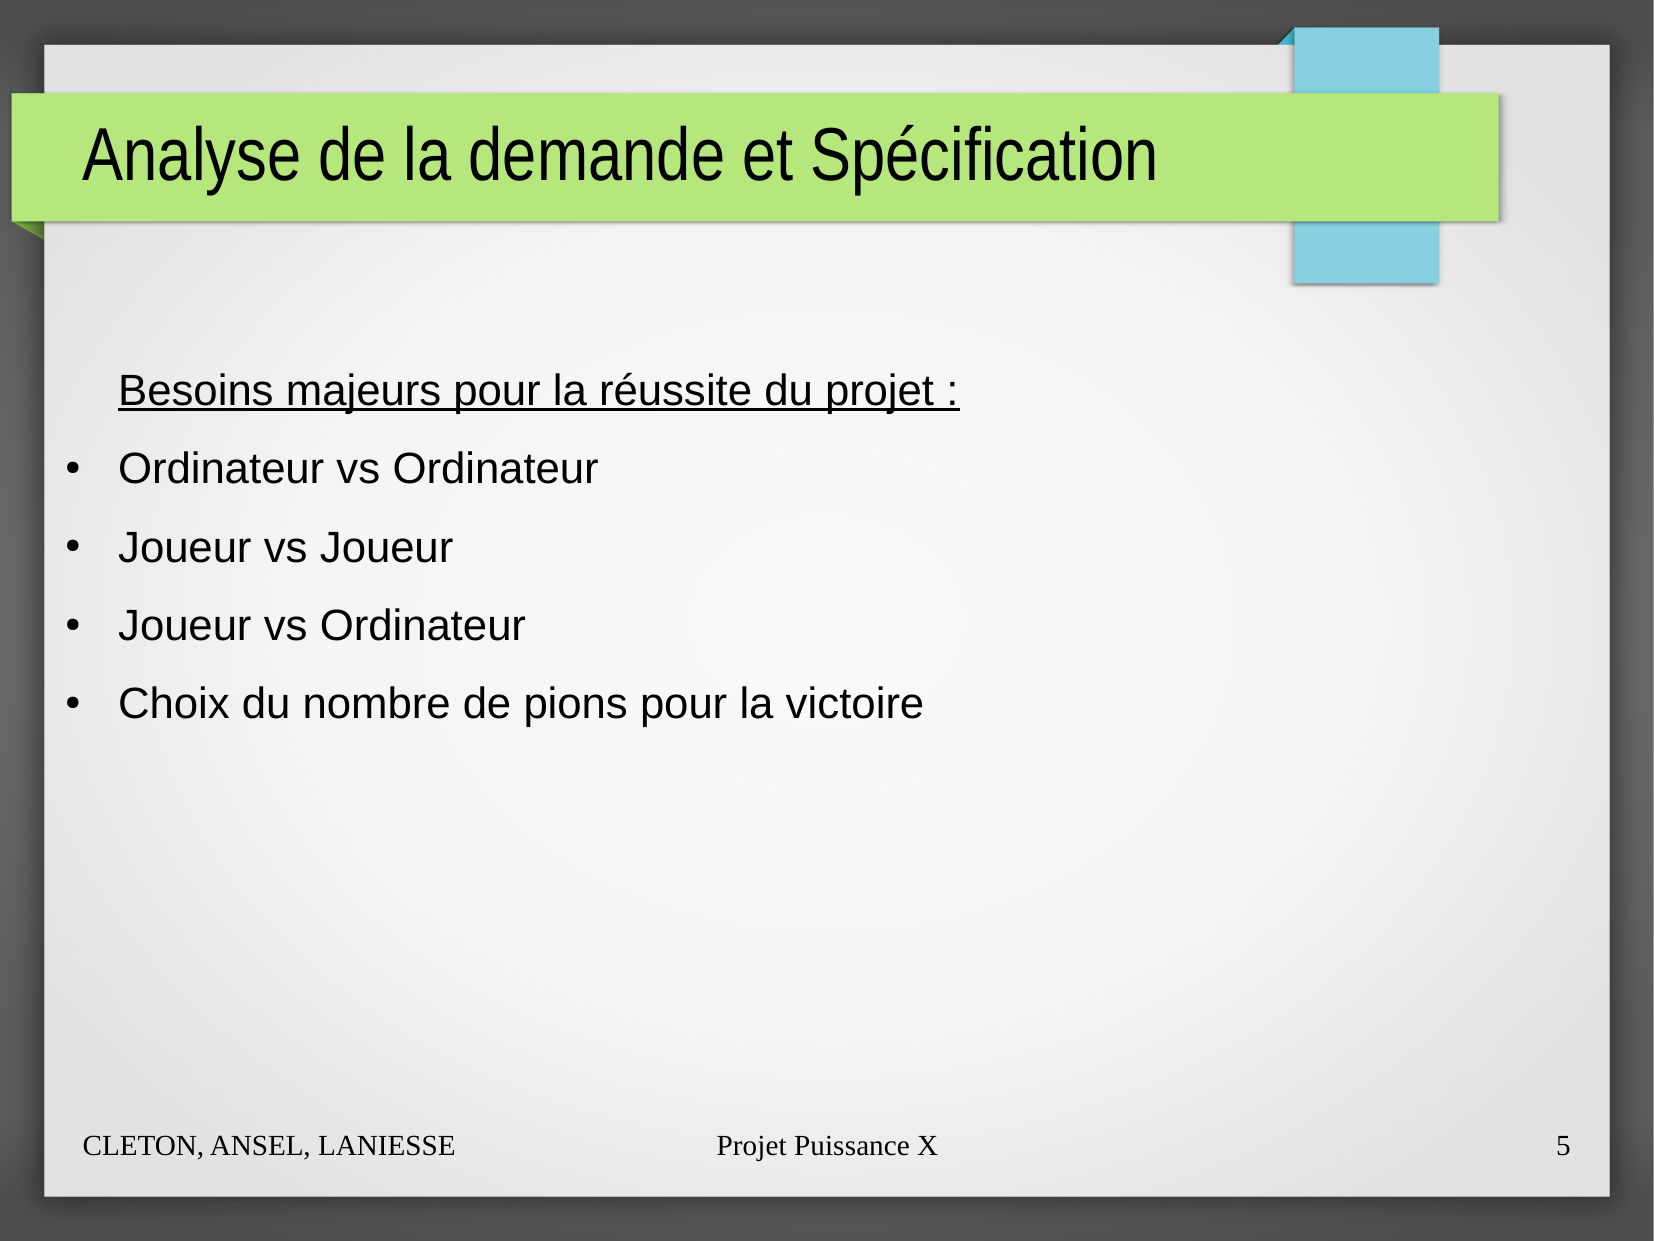

# Analyse de la demande et Spécification
Besoins majeurs pour la réussite du projet :
Ordinateur vs Ordinateur
Joueur vs Joueur
Joueur vs Ordinateur
Choix du nombre de pions pour la victoire
CLETON, ANSEL, LANIESSE
Projet Puissance X
5